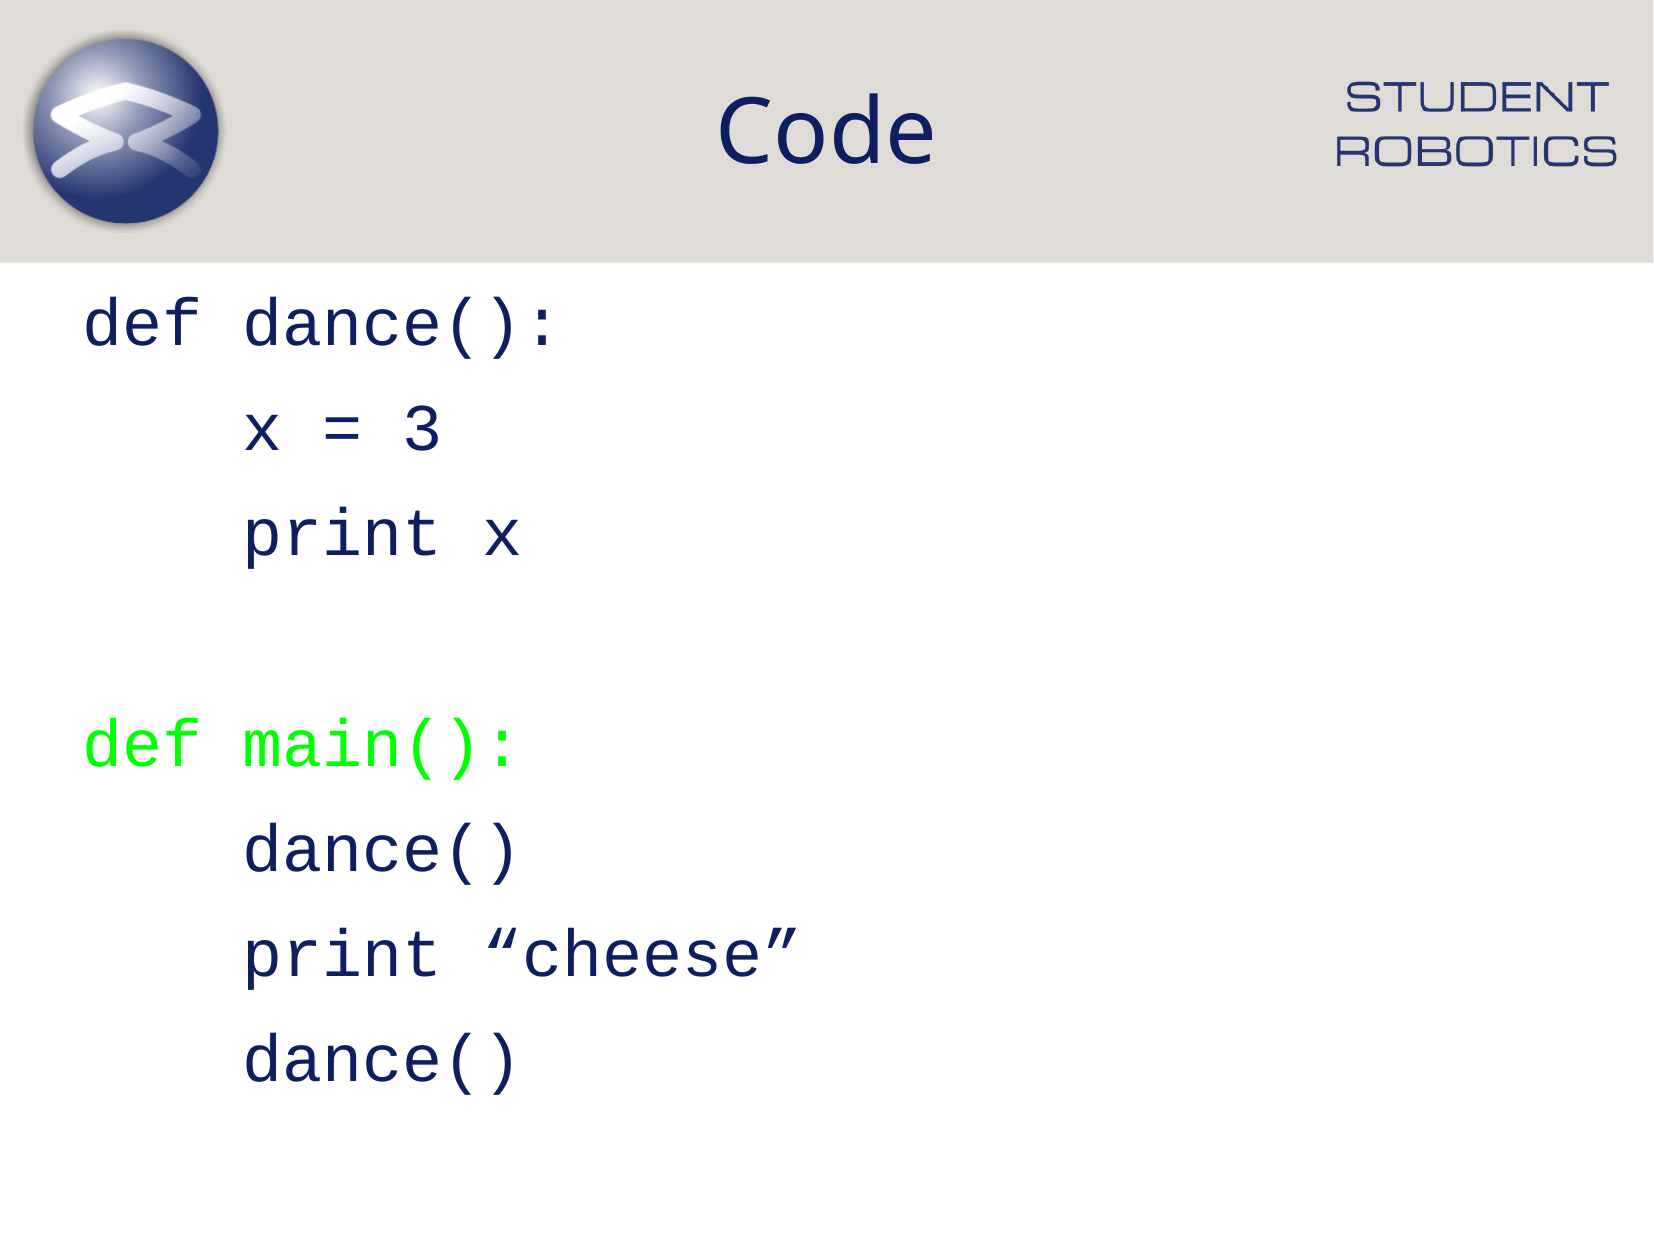

# Code
def dance():
 x = 3
 print x
def main():
 dance()
 print “cheese”
 dance()